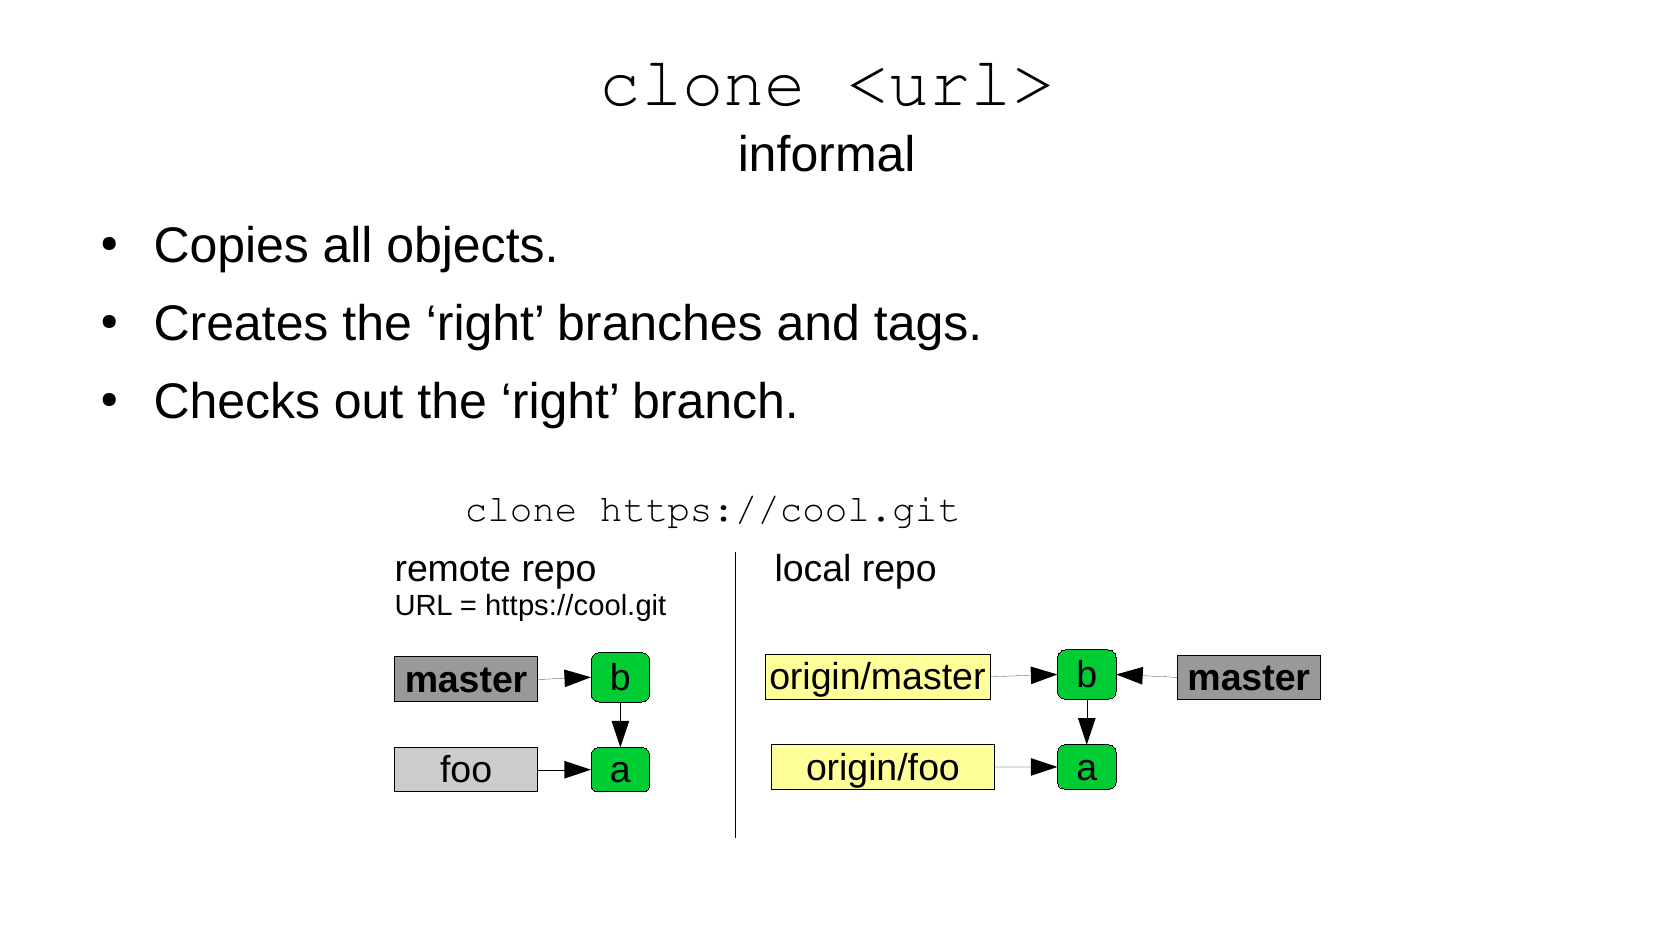

# clone <url> informal
Copies all objects.
Creates the ‘right’ branches and tags.
Checks out the ‘right’ branch.
clone https://cool.git
remote repo
URL = https://cool.git
local repo
b
b
origin/master
master
master
a
origin/foo
foo
a